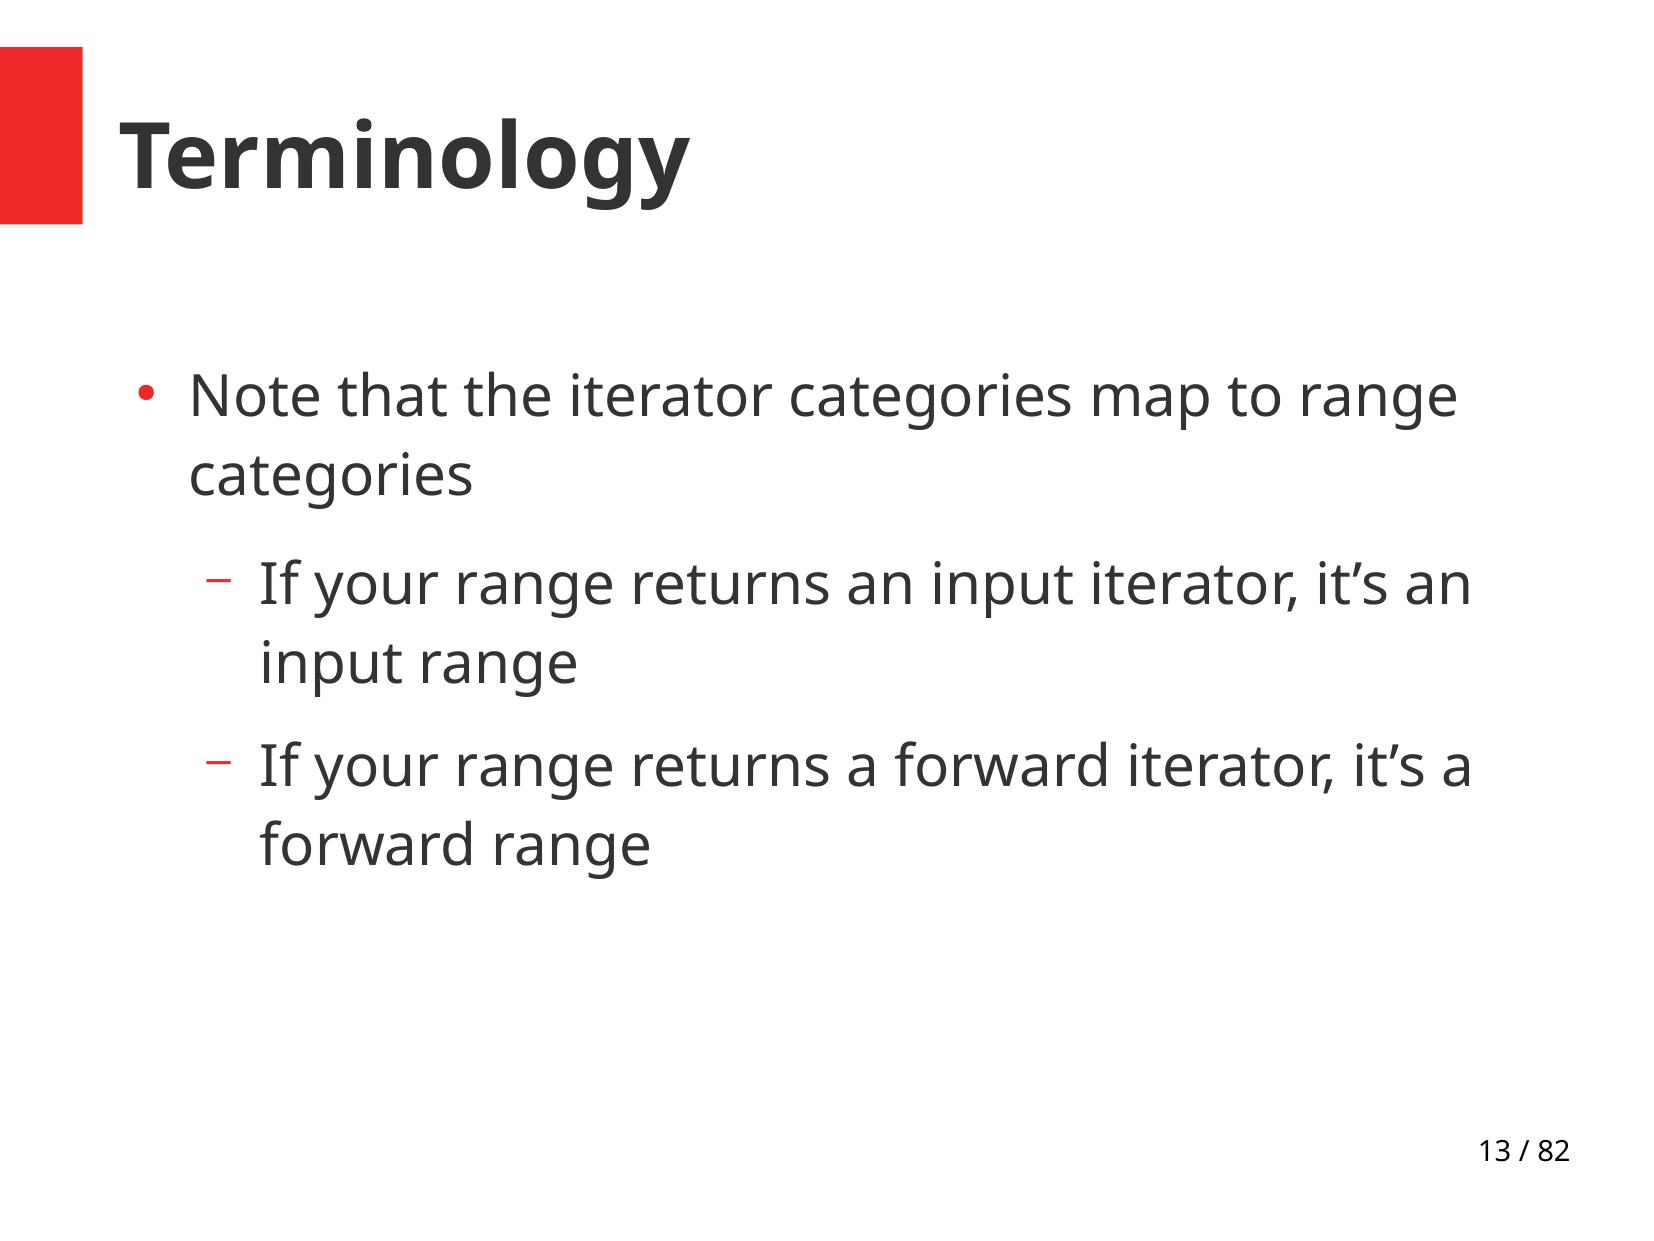

# Terminology
Note that the iterator categories map to range categories
If your range returns an input iterator, it’s an input range
If your range returns a forward iterator, it’s a forward range
13